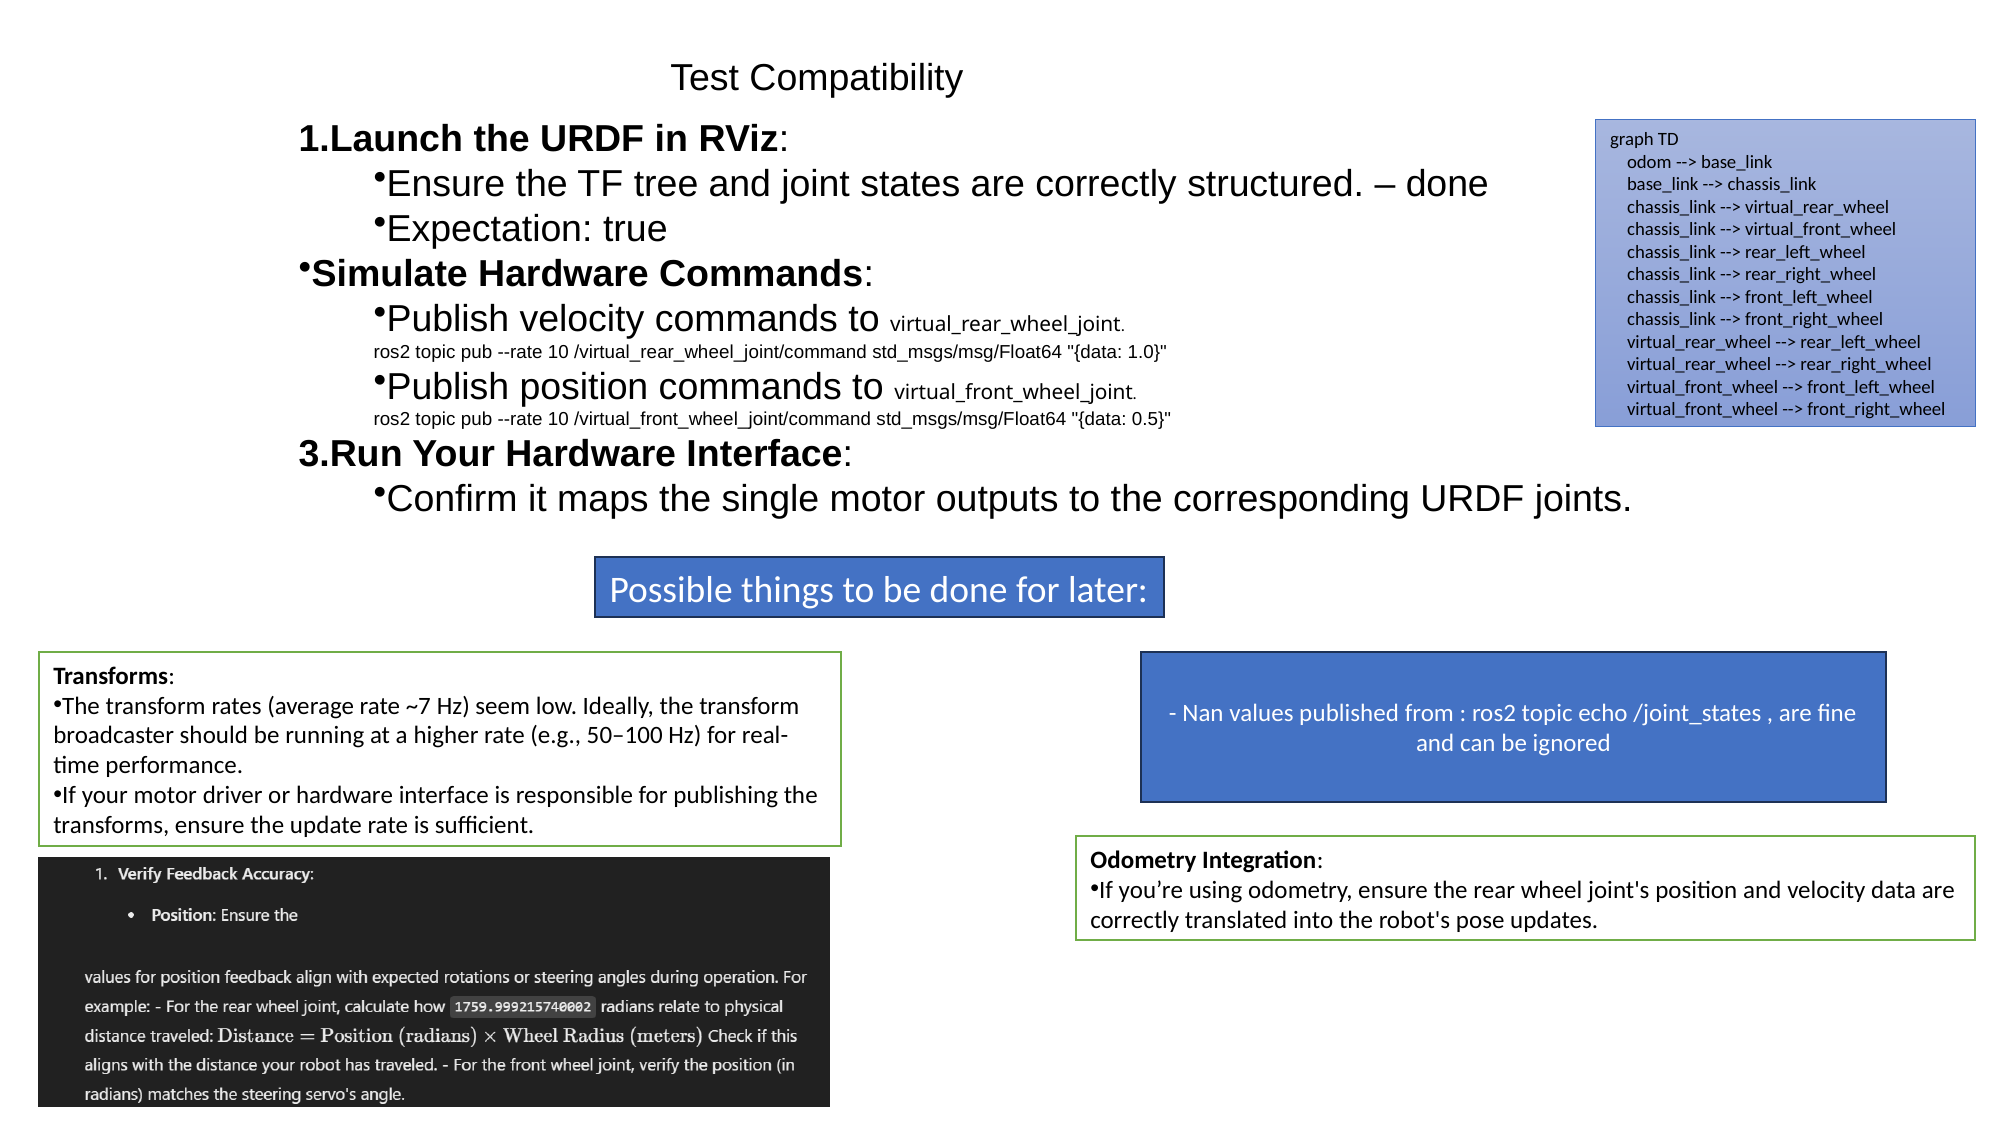

Test Compatibility
Launch the URDF in RViz:
Ensure the TF tree and joint states are correctly structured. – done
Expectation: true
Simulate Hardware Commands:
Publish velocity commands to virtual_rear_wheel_joint.
ros2 topic pub --rate 10 /virtual_rear_wheel_joint/command std_msgs/msg/Float64 "{data: 1.0}"
Publish position commands to virtual_front_wheel_joint.
ros2 topic pub --rate 10 /virtual_front_wheel_joint/command std_msgs/msg/Float64 "{data: 0.5}"
Run Your Hardware Interface:
Confirm it maps the single motor outputs to the corresponding URDF joints.
graph TD
 odom --> base_link
 base_link --> chassis_link
 chassis_link --> virtual_rear_wheel
 chassis_link --> virtual_front_wheel
 chassis_link --> rear_left_wheel
 chassis_link --> rear_right_wheel
 chassis_link --> front_left_wheel
 chassis_link --> front_right_wheel
 virtual_rear_wheel --> rear_left_wheel
 virtual_rear_wheel --> rear_right_wheel
 virtual_front_wheel --> front_left_wheel
 virtual_front_wheel --> front_right_wheel
Possible things to be done for later:
Transforms:
The transform rates (average rate ~7 Hz) seem low. Ideally, the transform broadcaster should be running at a higher rate (e.g., 50–100 Hz) for real-time performance.
If your motor driver or hardware interface is responsible for publishing the transforms, ensure the update rate is sufficient.
- Nan values published from : ros2 topic echo /joint_states , are fine and can be ignored
Odometry Integration:
If you’re using odometry, ensure the rear wheel joint's position and velocity data are correctly translated into the robot's pose updates.